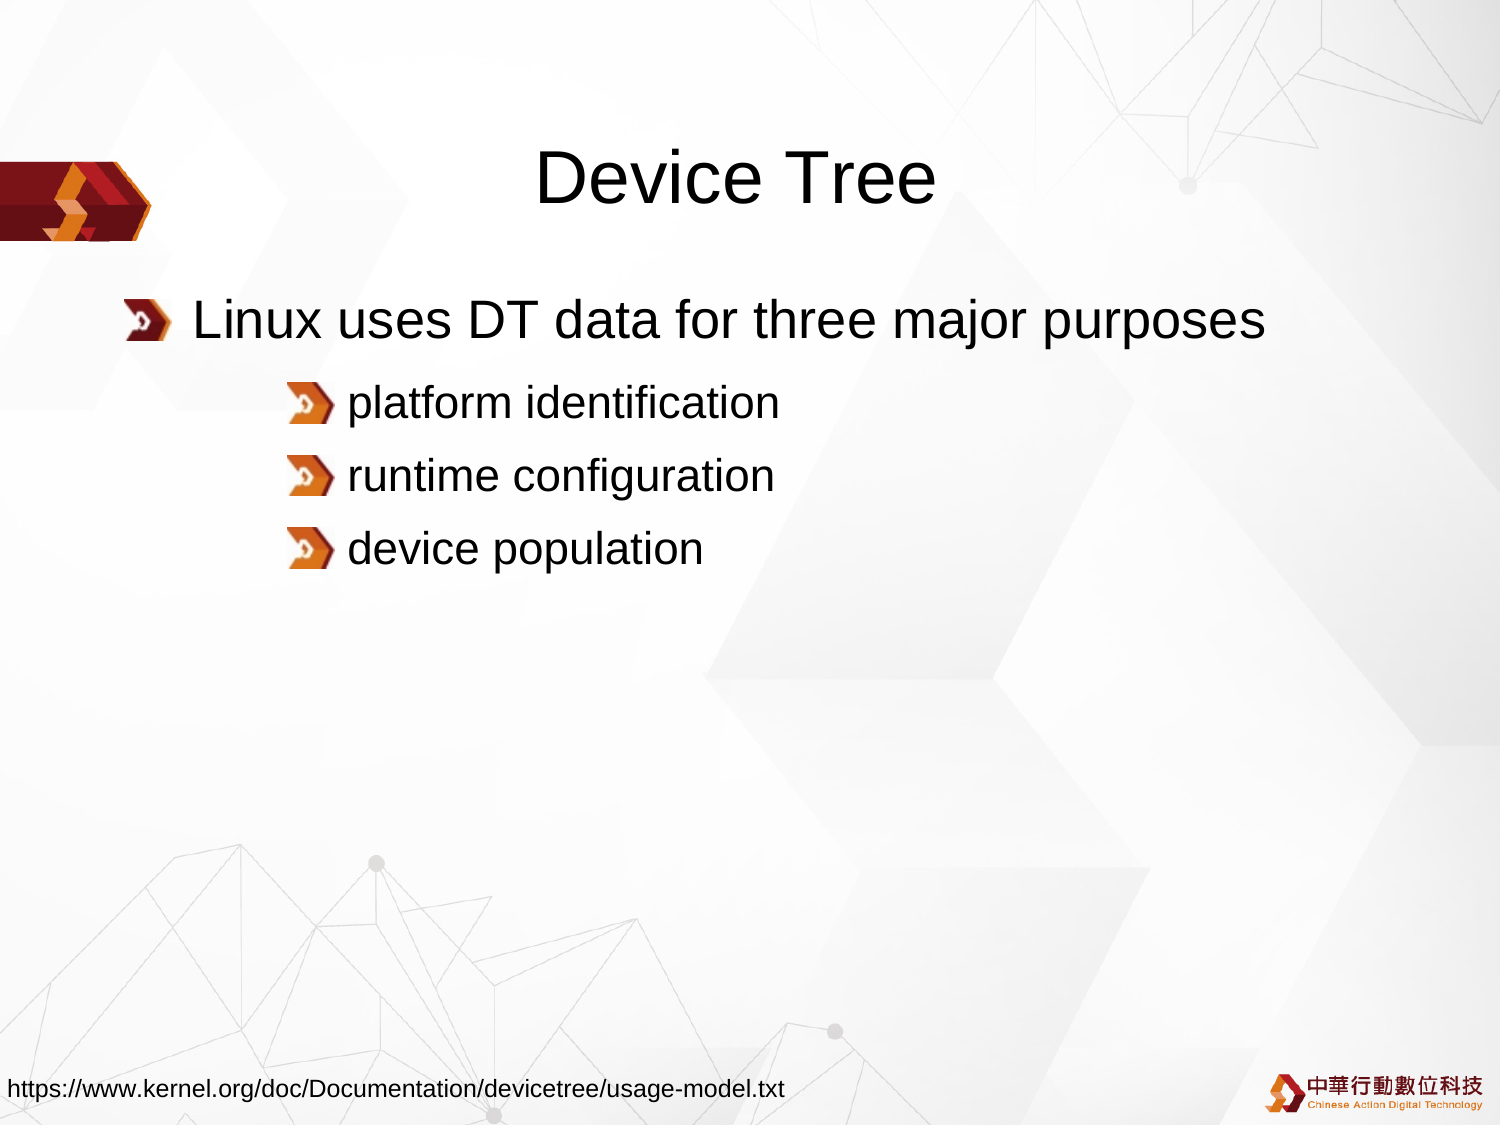

# Device Tree
 Linux uses DT data for three major purposes
 platform identification
 runtime configuration
 device population
https://www.kernel.org/doc/Documentation/devicetree/usage-model.txt